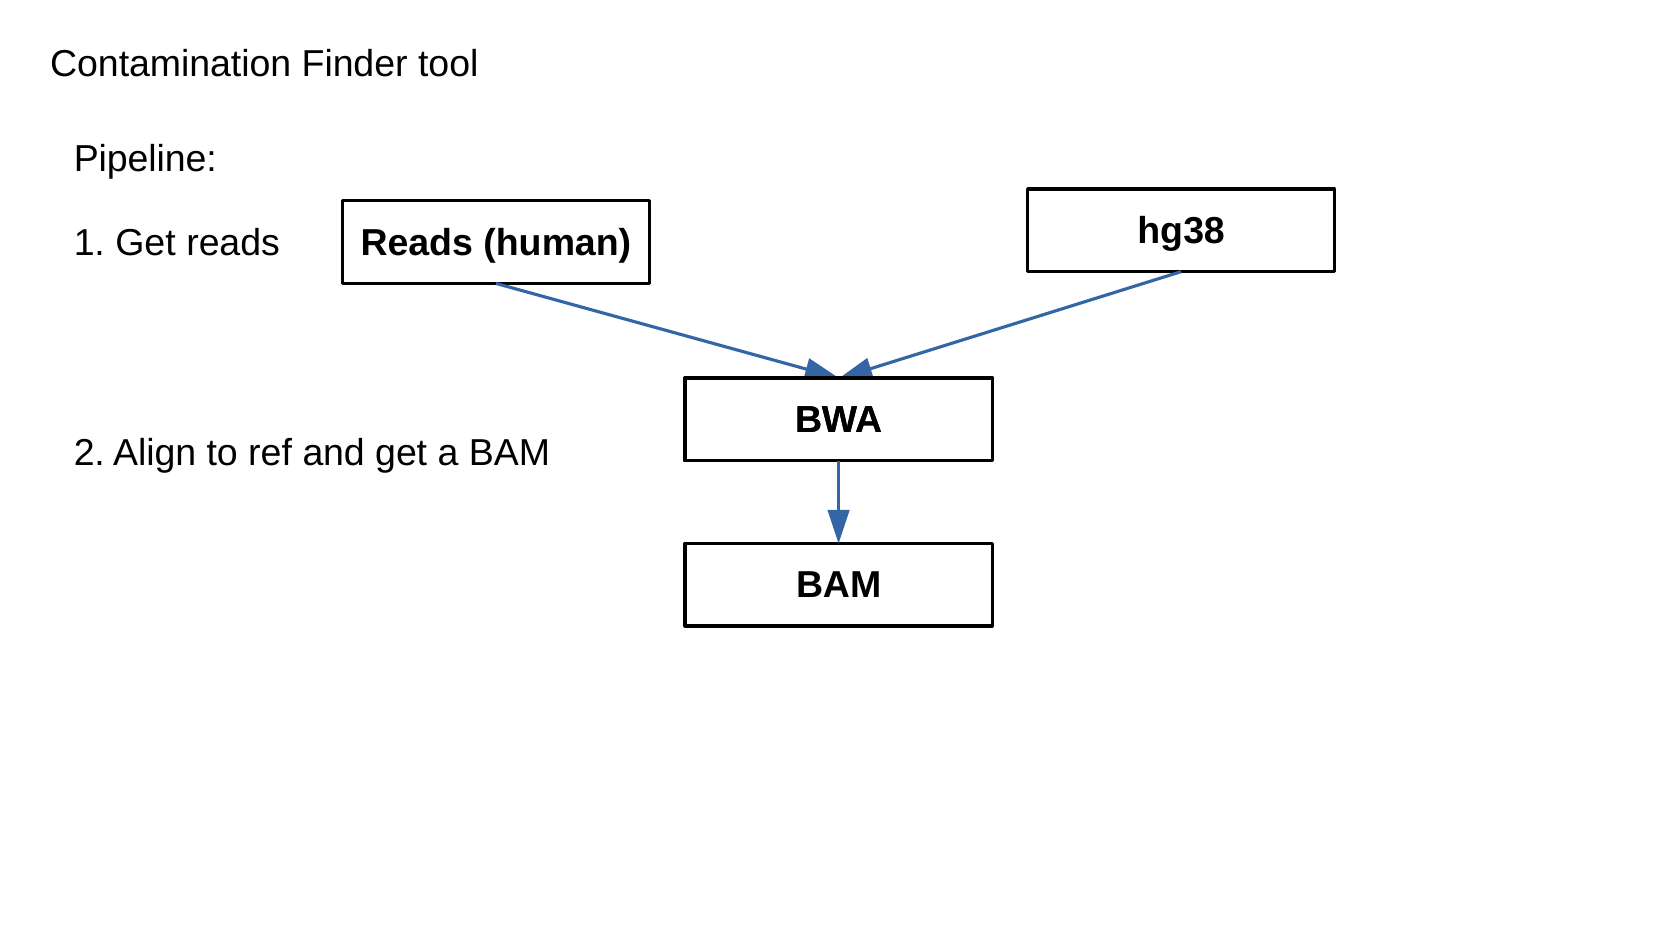

Contamination Finder tool
Pipeline:
1. Get reads
2. Align to ref and get a BAM
hg38
Reads (human)
BWA
BWA
BAM